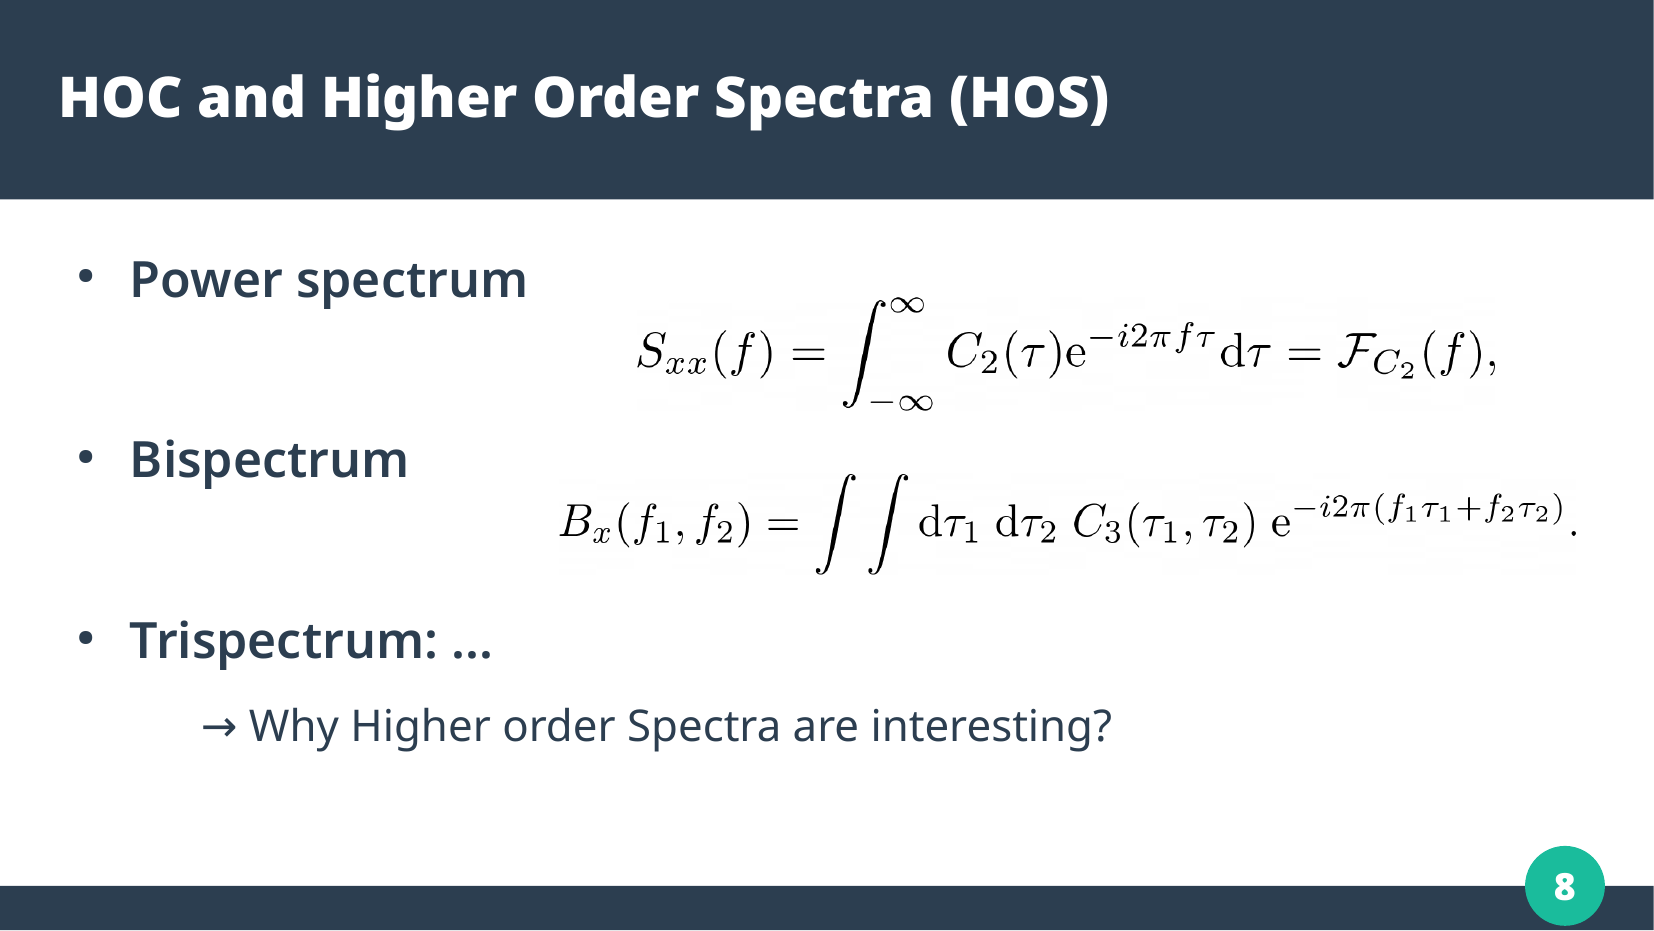

S_{xx}(f) = \int_{-\infty}^{\infty} C_{2}(\tau) \mathrm{e}^{-i2\pi f \tau} \mathrm{d} \tau = \mathcal{F}_{C_{2}}(f),
B_x(f_1,f_2) = \mathcal{F}_x (f_1) \; \mathcal{F}_x (f_2) \; \mathcal{F}^{-1}_x(f_1 + f_2),
B_x(f_1,f_2) = \int \int \mathrm{d}\tau_1\; \mathrm{d}\tau_2\; C_3(\tau_1,\tau_2)\; \mathrm{e}^{-i2\pi(f_1 \tau_1+f_2\tau_2)}.
# HOC and Higher Order Spectra (HOS)
Power spectrum
Bispectrum
Trispectrum: ...
→ Why Higher order Spectra are interesting?